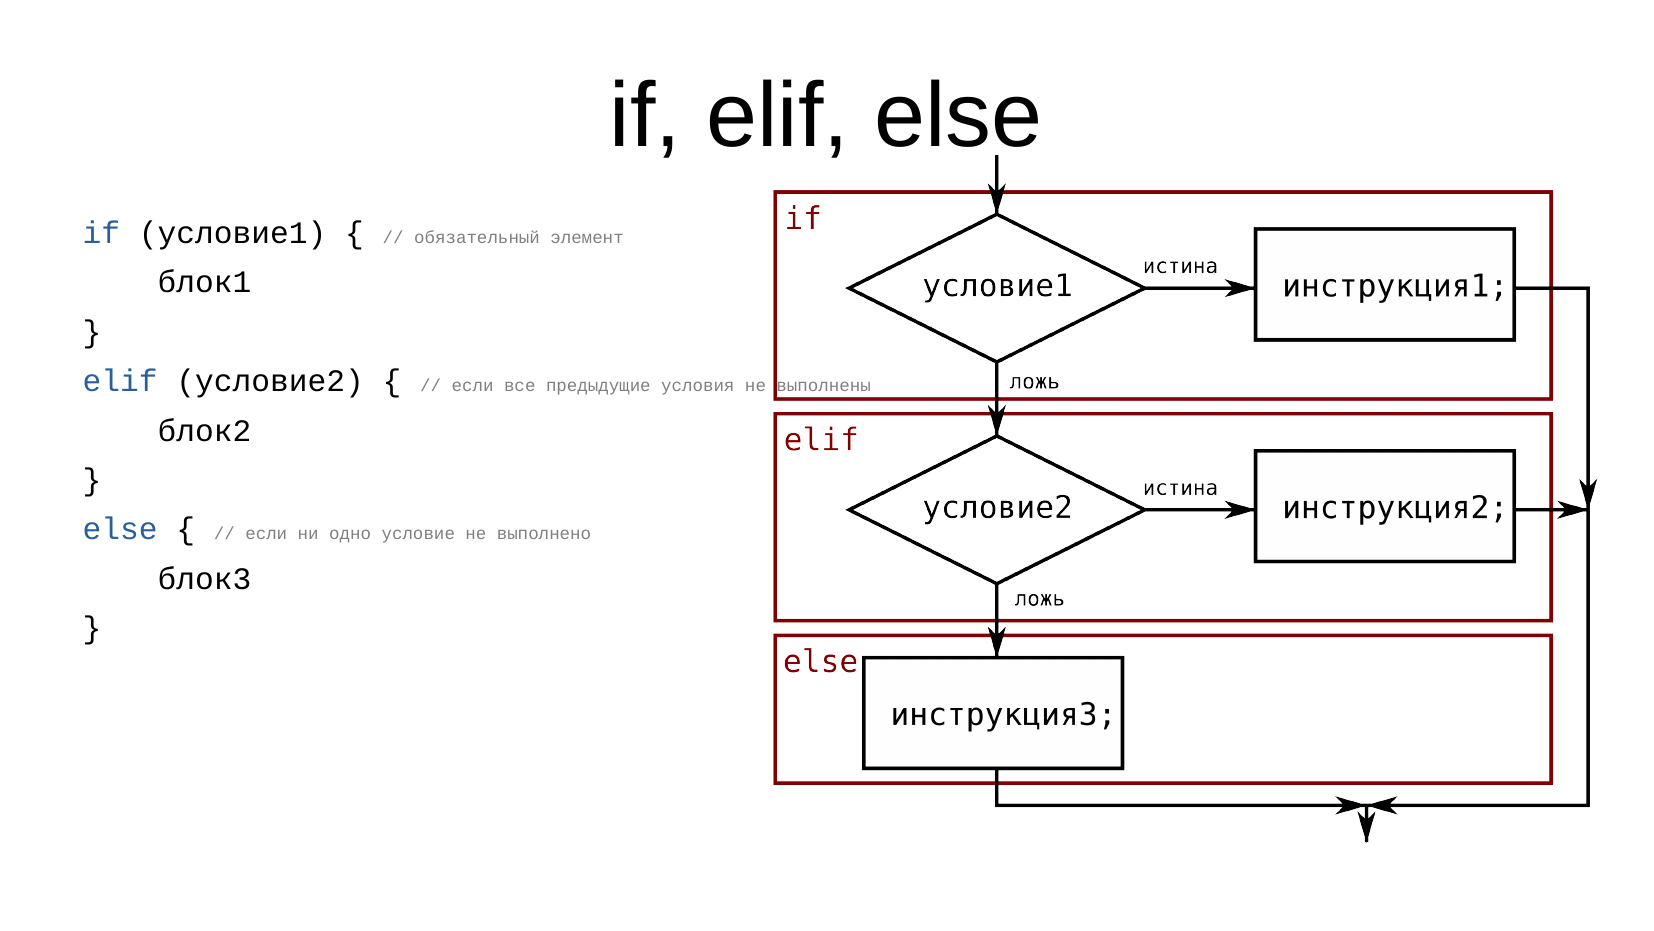

# if, elif, else
if (условие1) { // обязательный элемент
 блок1
}
elif (условие2) { // если все предыдущие условия не выполнены
 блок2
}
else { // если ни одно условие не выполнено
 блок3
}